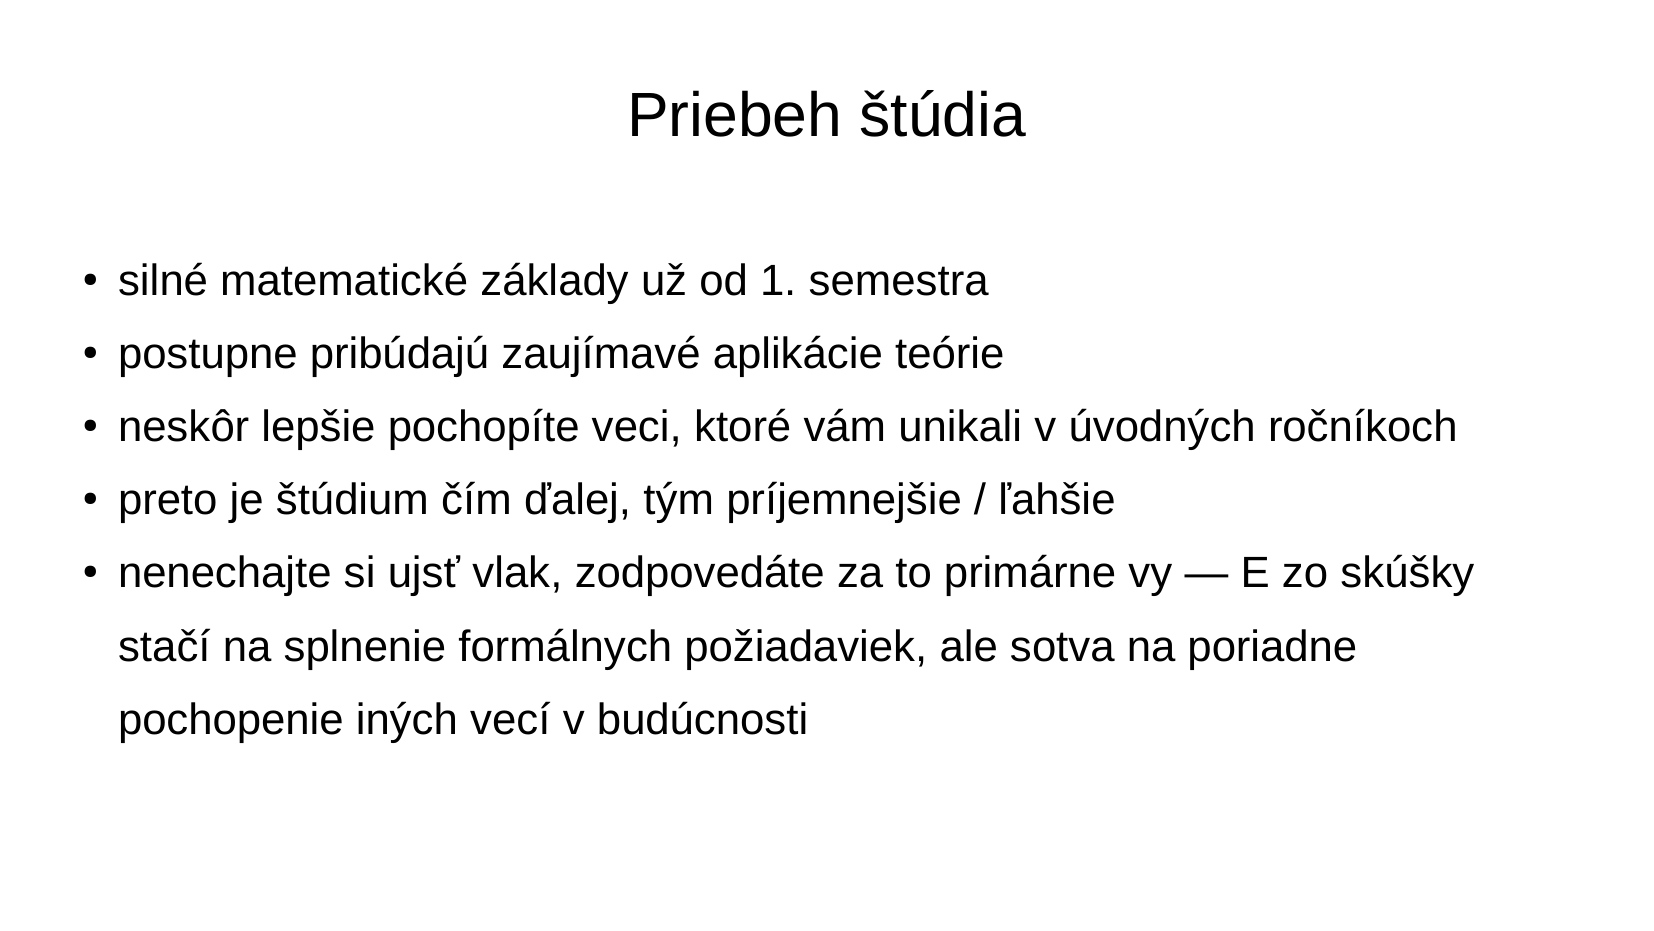

# Priebeh štúdia
silné matematické základy už od 1. semestra
postupne pribúdajú zaujímavé aplikácie teórie
neskôr lepšie pochopíte veci, ktoré vám unikali v úvodných ročníkoch
preto je štúdium čím ďalej, tým príjemnejšie / ľahšie
nenechajte si ujsť vlak, zodpovedáte za to primárne vy — E zo skúšky stačí na splnenie formálnych požiadaviek, ale sotva na poriadne pochopenie iných vecí v budúcnosti